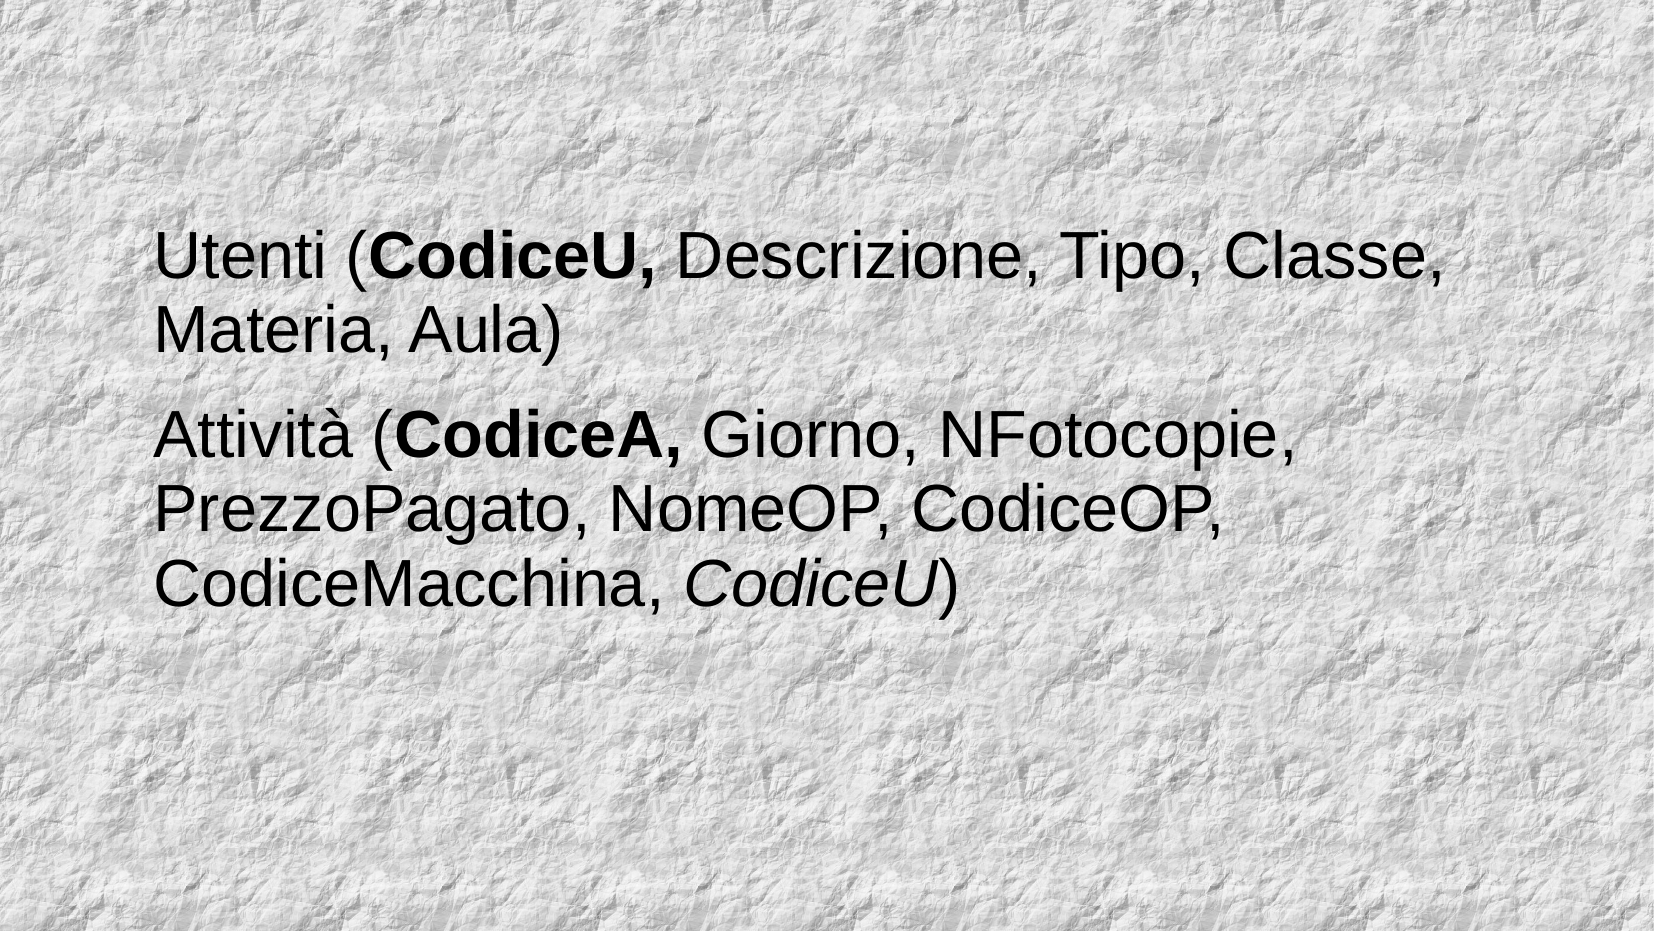

#
Utenti (CodiceU, Descrizione, Tipo, Classe, Materia, Aula)
Attività (CodiceA, Giorno, NFotocopie, PrezzoPagato, NomeOP, CodiceOP, CodiceMacchina, CodiceU)